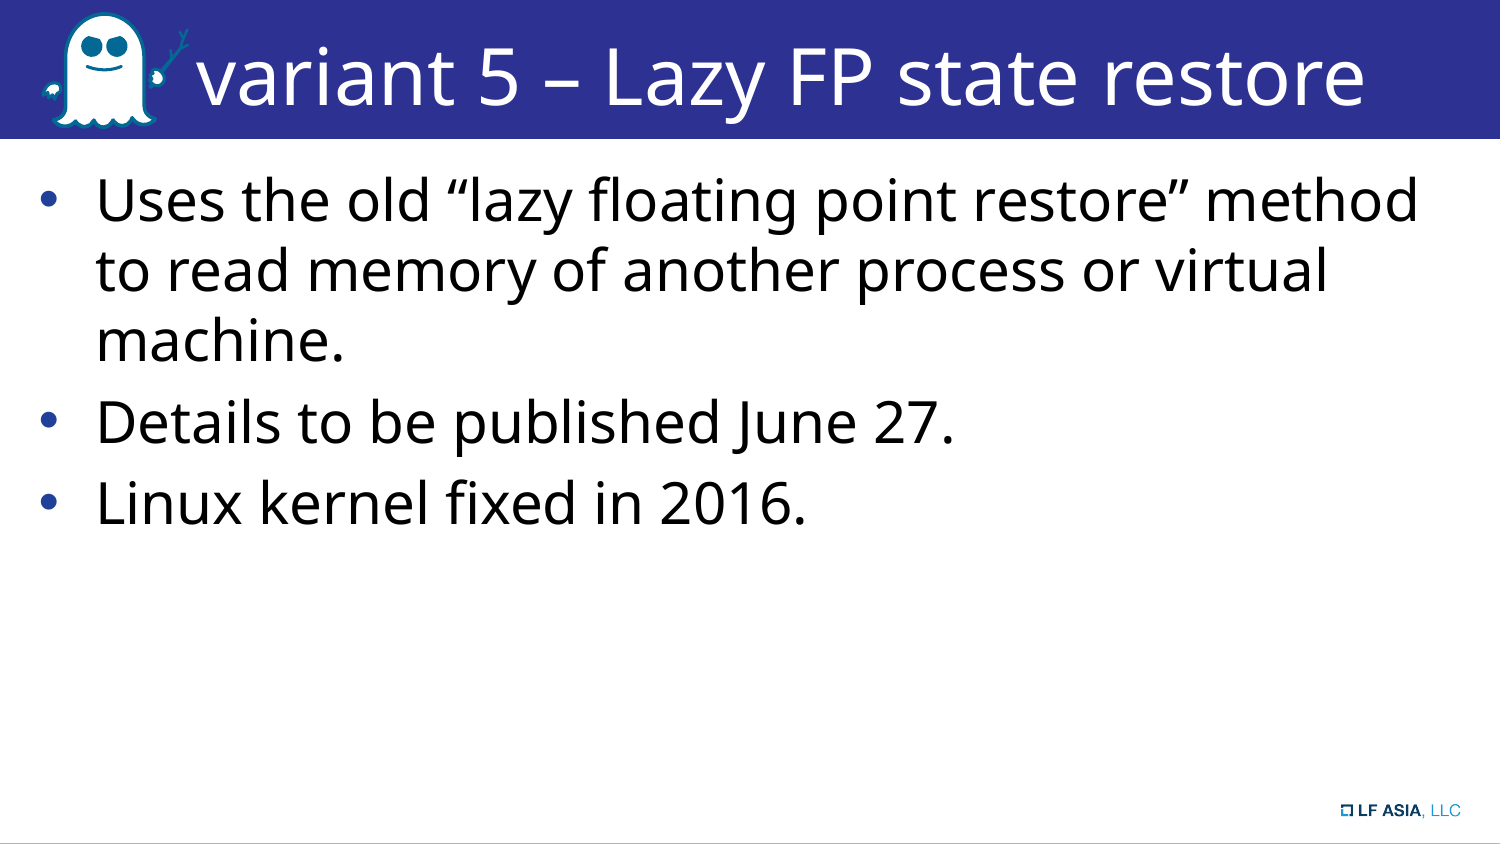

# variant 5 – Lazy FP state restore
Uses the old “lazy floating point restore” method to read memory of another process or virtual machine.
Details to be published June 27.
Linux kernel fixed in 2016.